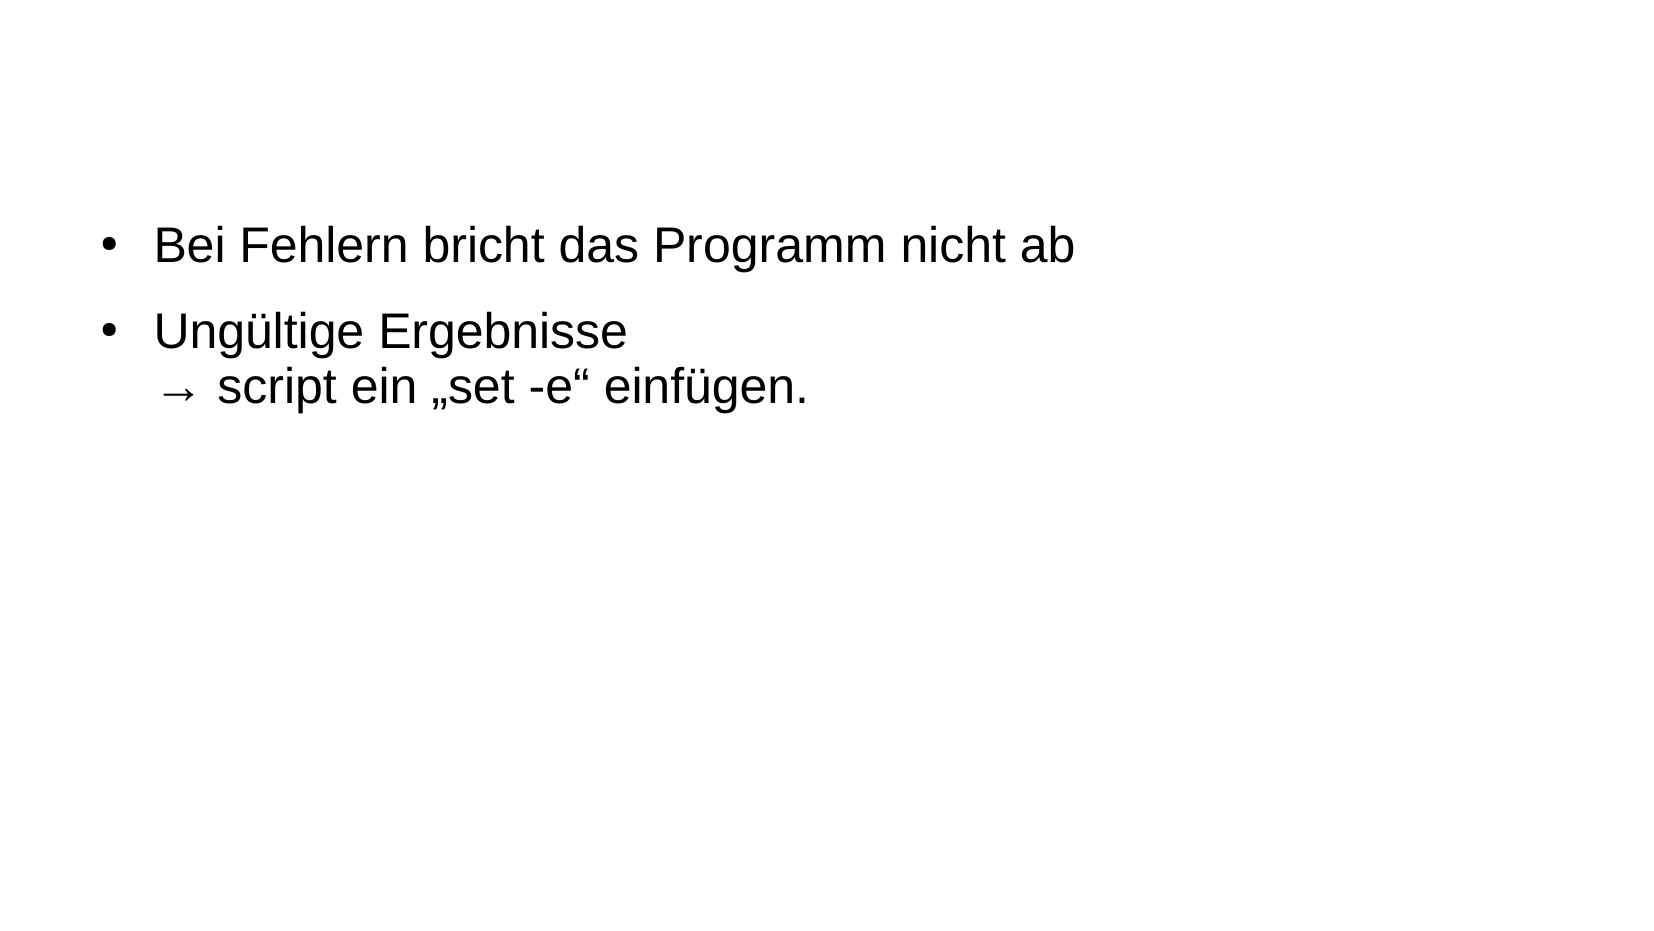

#
Bei Fehlern bricht das Programm nicht ab
Ungültige Ergebnisse
→ script ein „set -e“ einfügen.